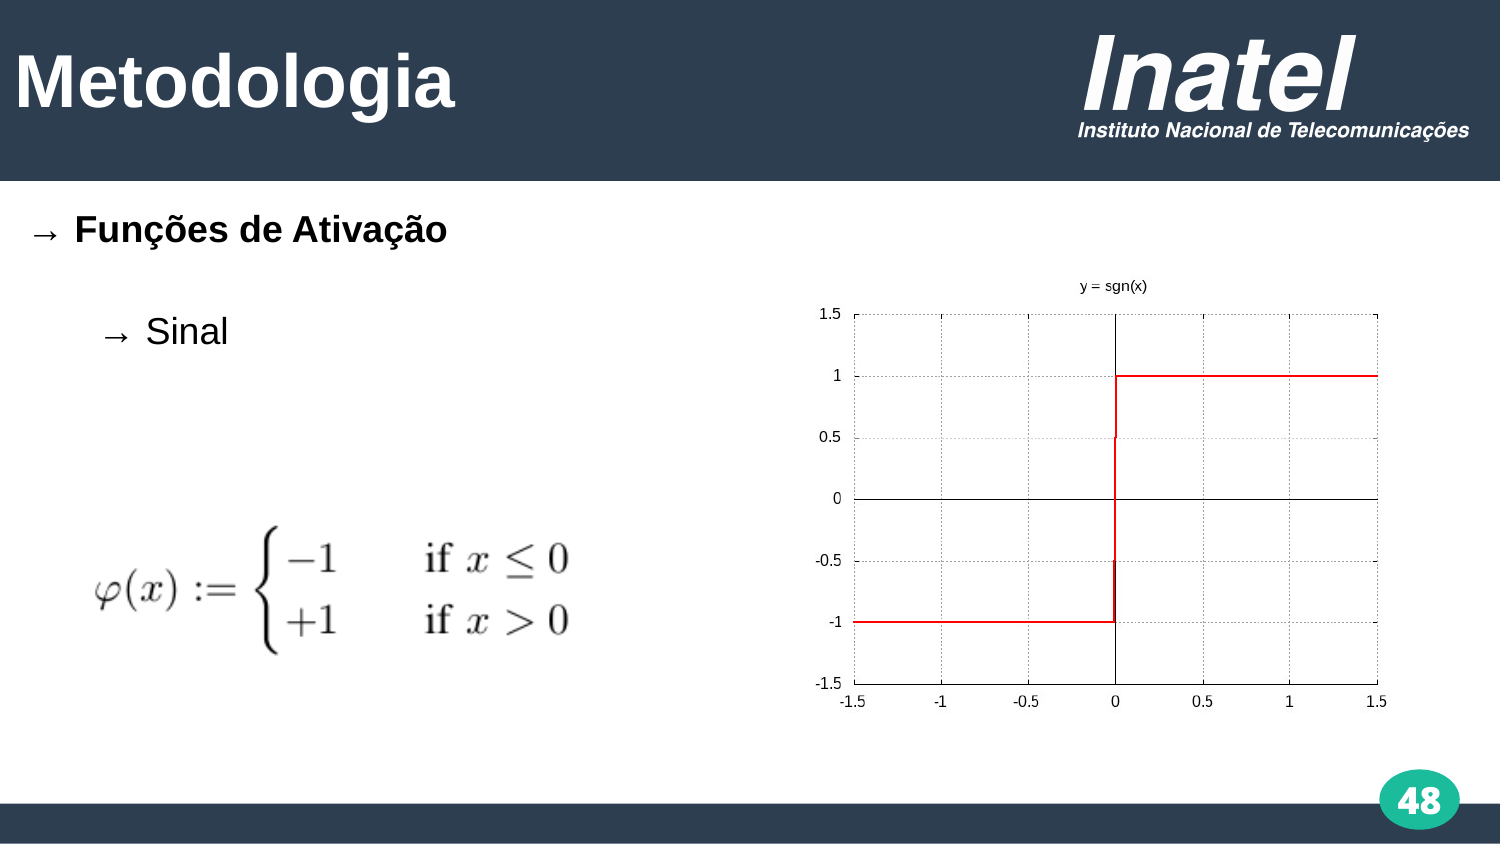

Metodologia
→ Funções de Ativação
→ Sinal
48